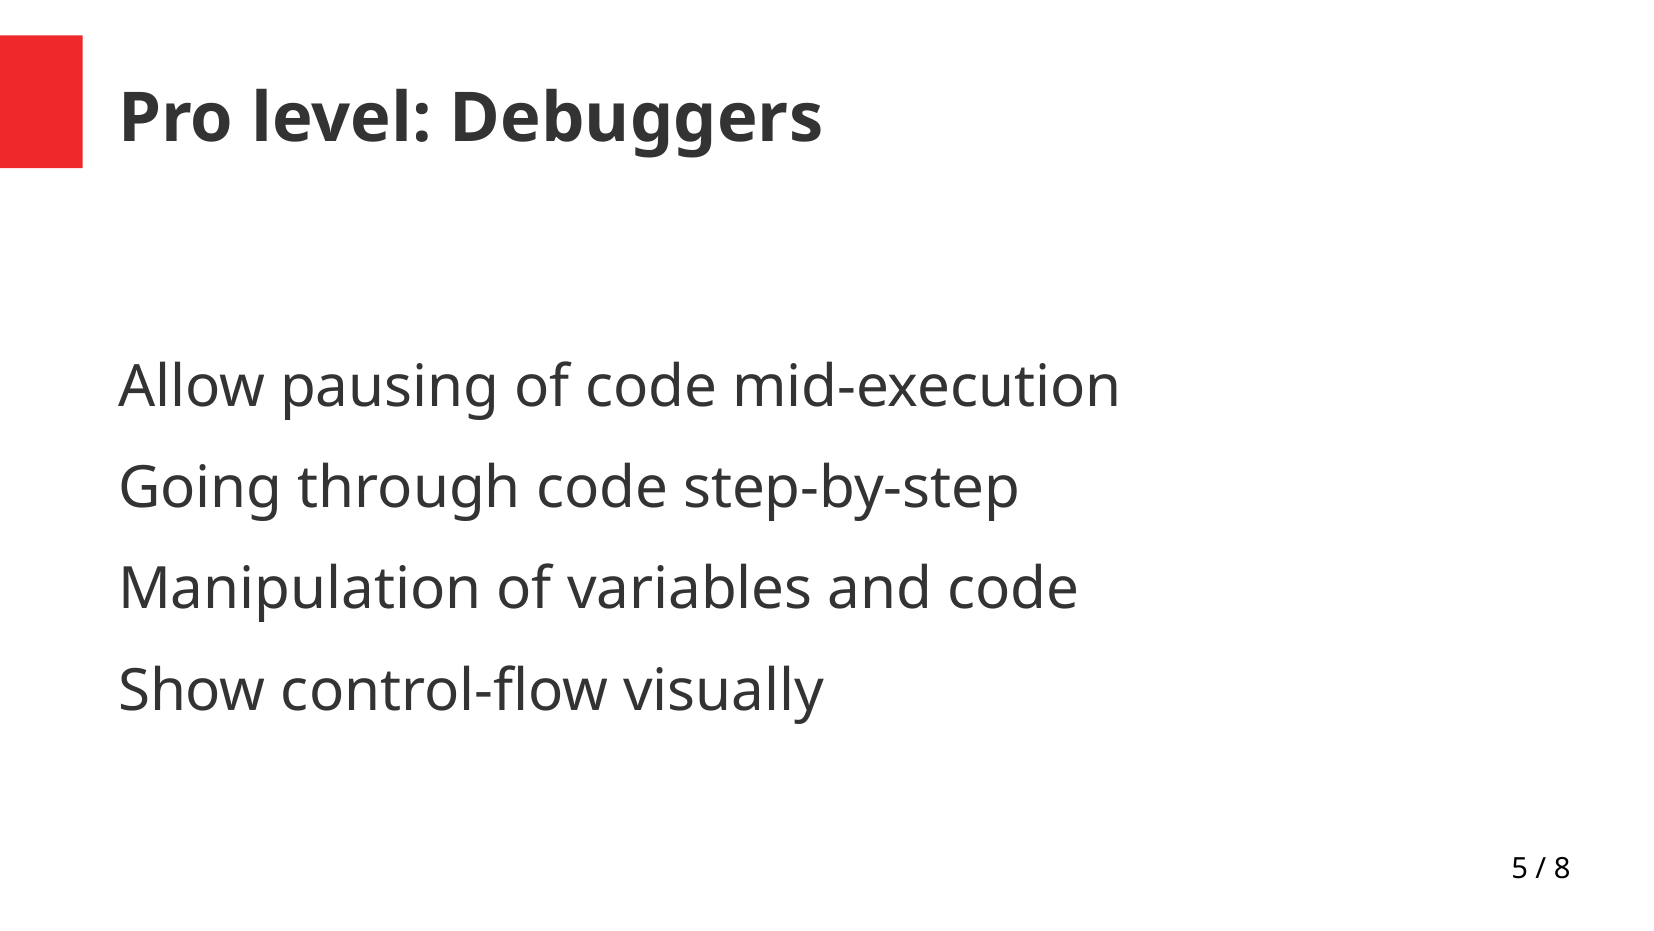

# Pro level: Debuggers
Allow pausing of code mid-execution
Going through code step-by-step
Manipulation of variables and code
Show control-flow visually
5